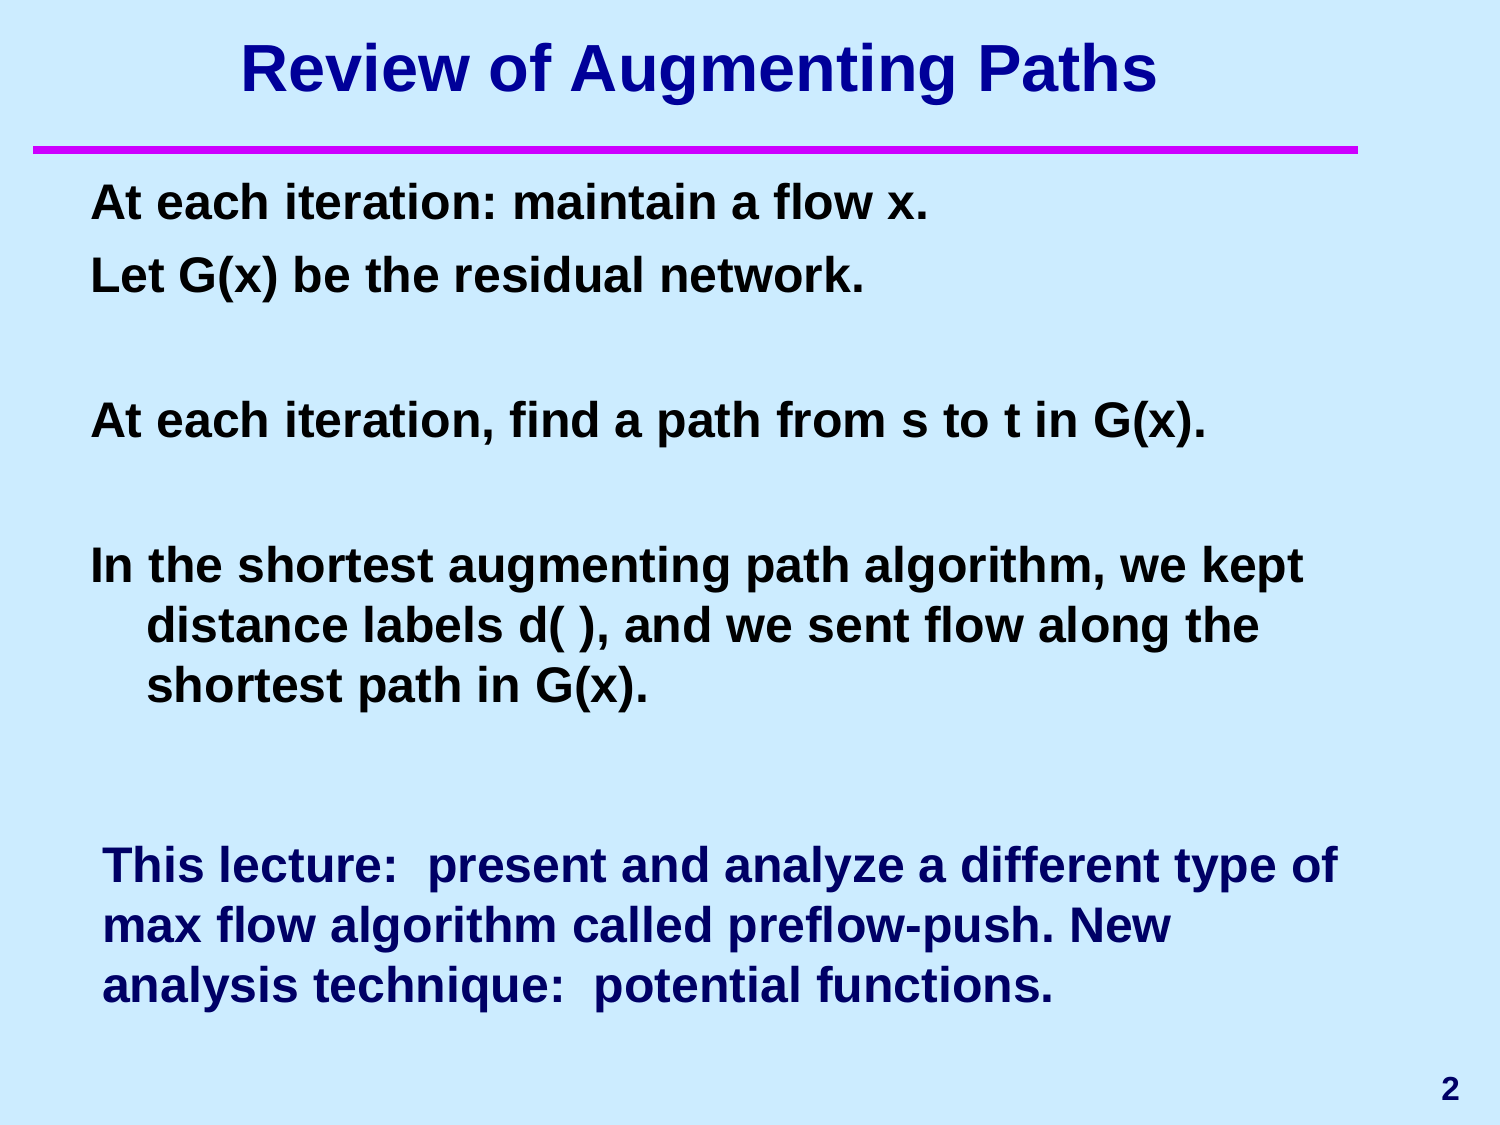

# Review of Augmenting Paths
At each iteration: maintain a flow x.
Let G(x) be the residual network.
At each iteration, find a path from s to t in G(x).
In the shortest augmenting path algorithm, we kept distance labels d( ), and we sent flow along the shortest path in G(x).
This lecture: present and analyze a different type of max flow algorithm called preflow-push. New analysis technique: potential functions.